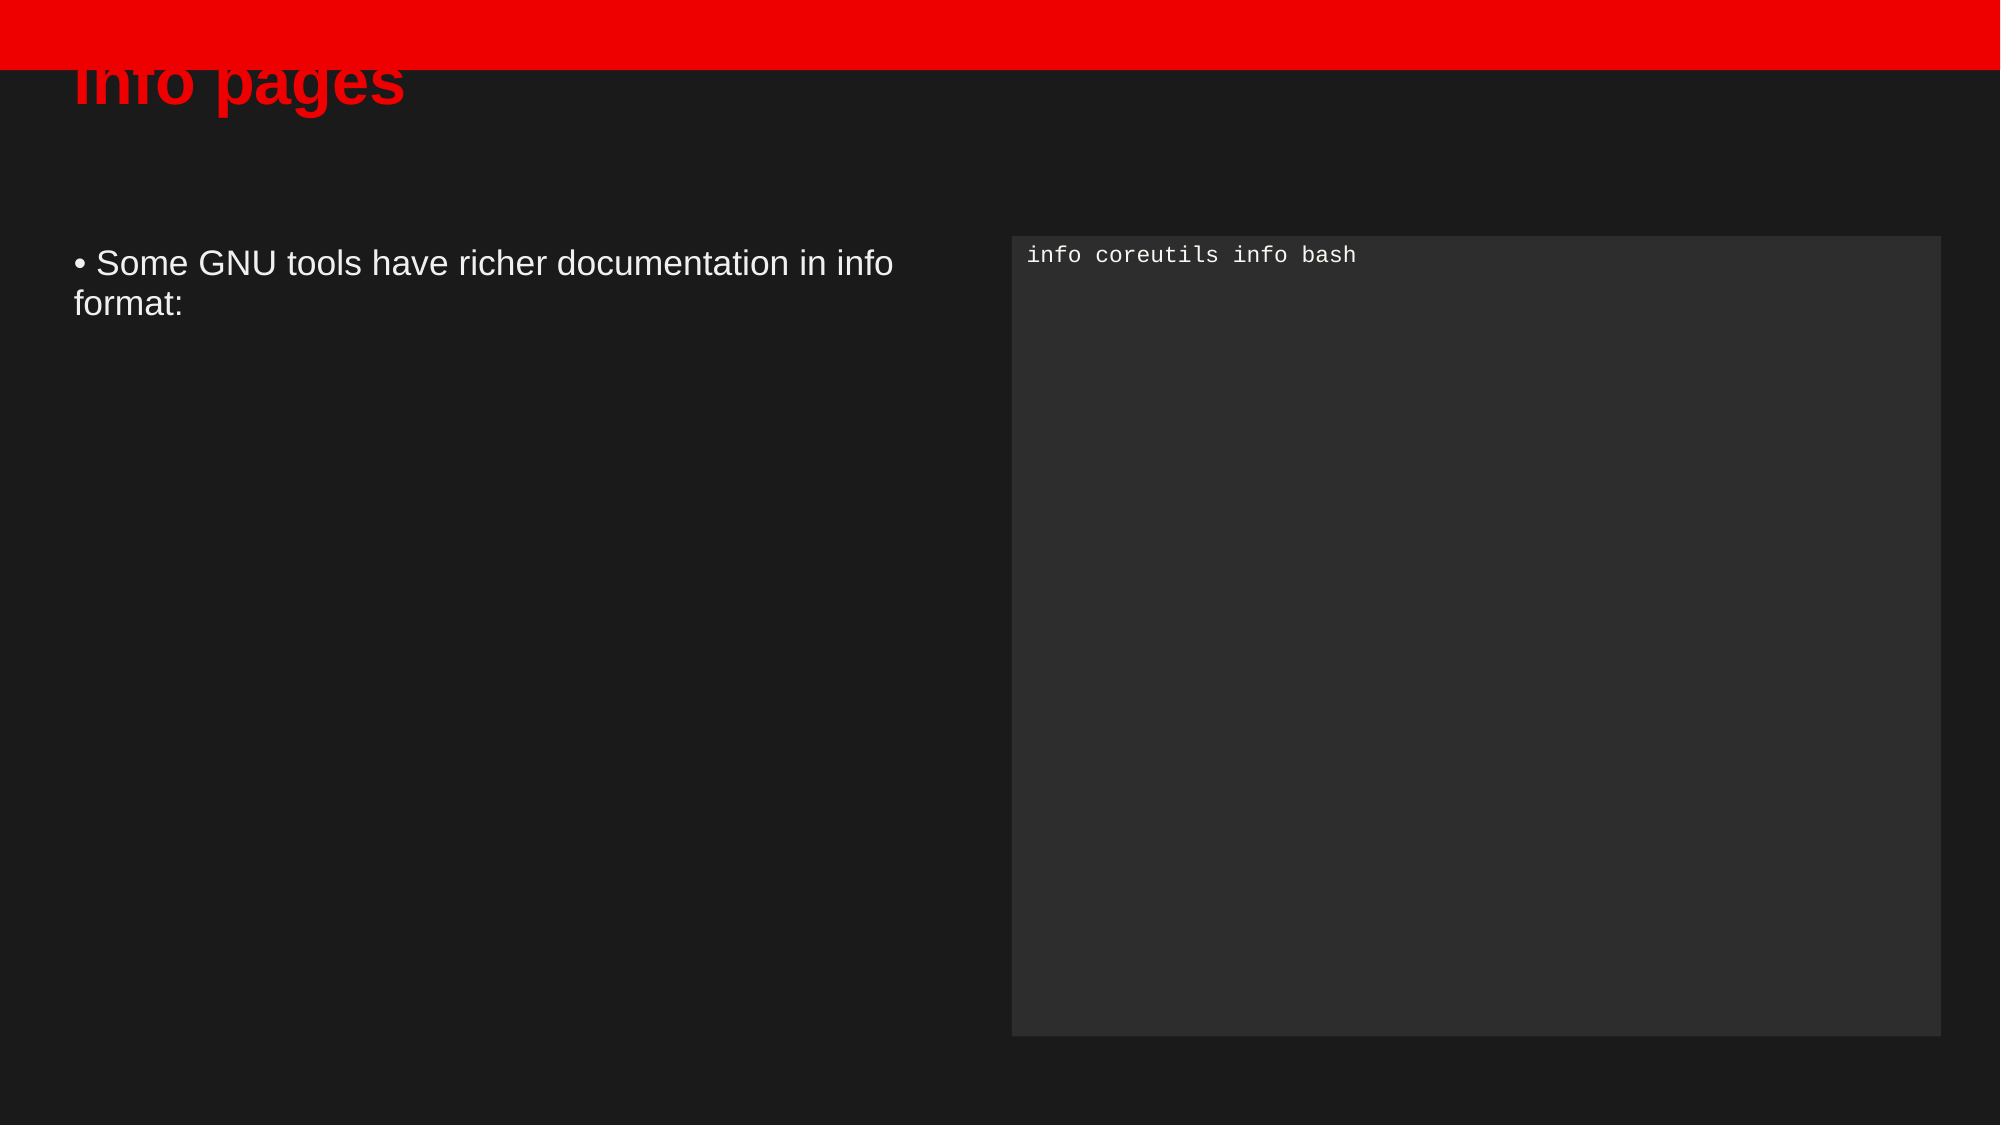

info pages
• Some GNU tools have richer documentation in info format:
info coreutils info bash